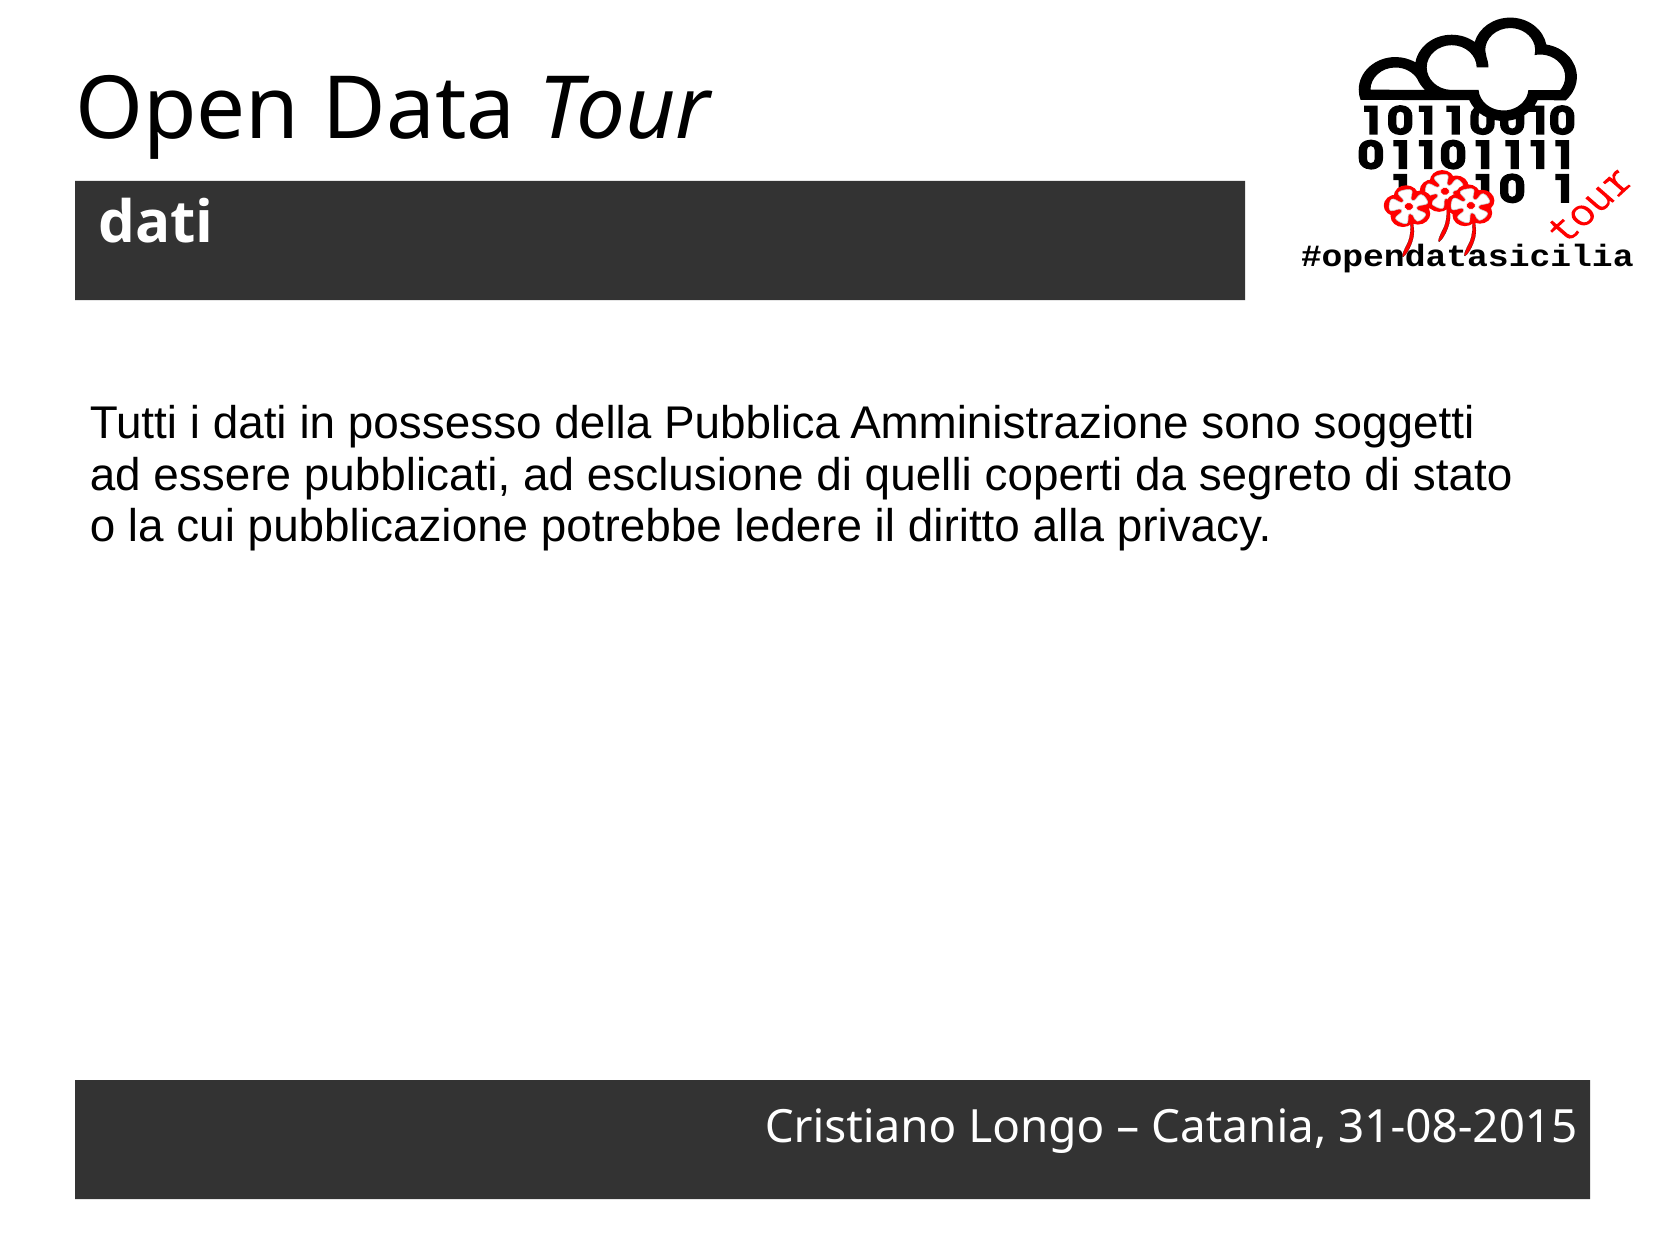

# Open Data Tour
 dati
Tutti i dati in possesso della Pubblica Amministrazione sono soggetti
ad essere pubblicati, ad esclusione di quelli coperti da segreto di stato o la cui pubblicazione potrebbe ledere il diritto alla privacy.
 Cristiano Longo – Catania, 31-08-2015